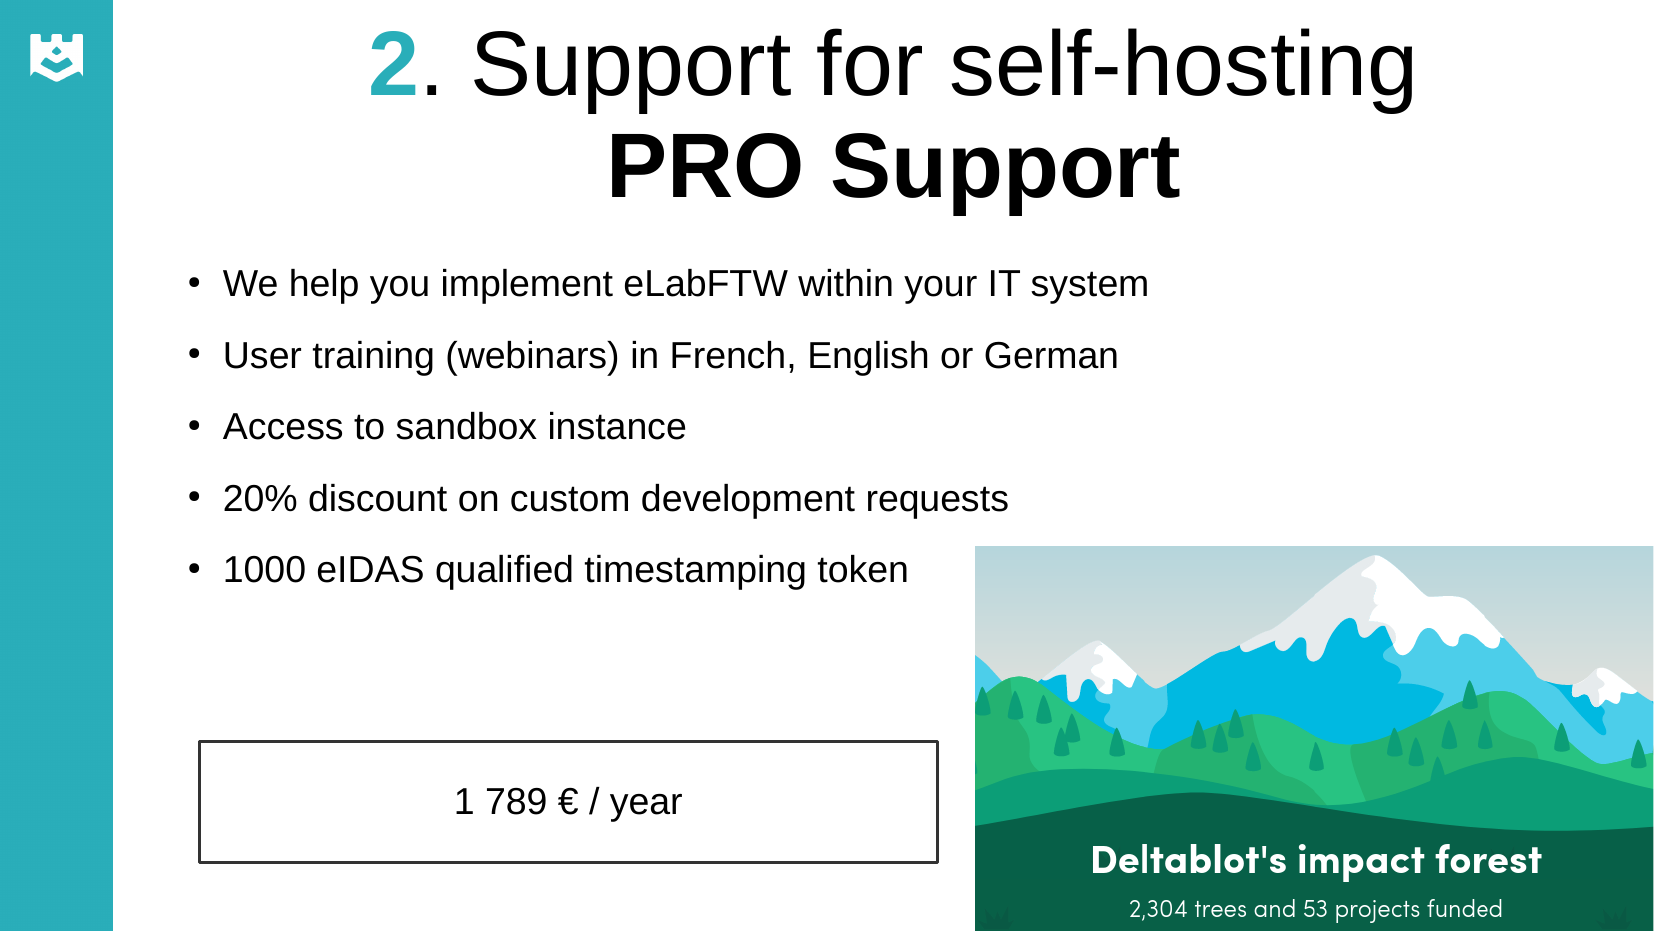

# 2. Support for self-hosting PRO Support
We help you implement eLabFTW within your IT system
User training (webinars) in French, English or German
Access to sandbox instance
20% discount on custom development requests
1000 eIDAS qualified timestamping token
1 789 € / year